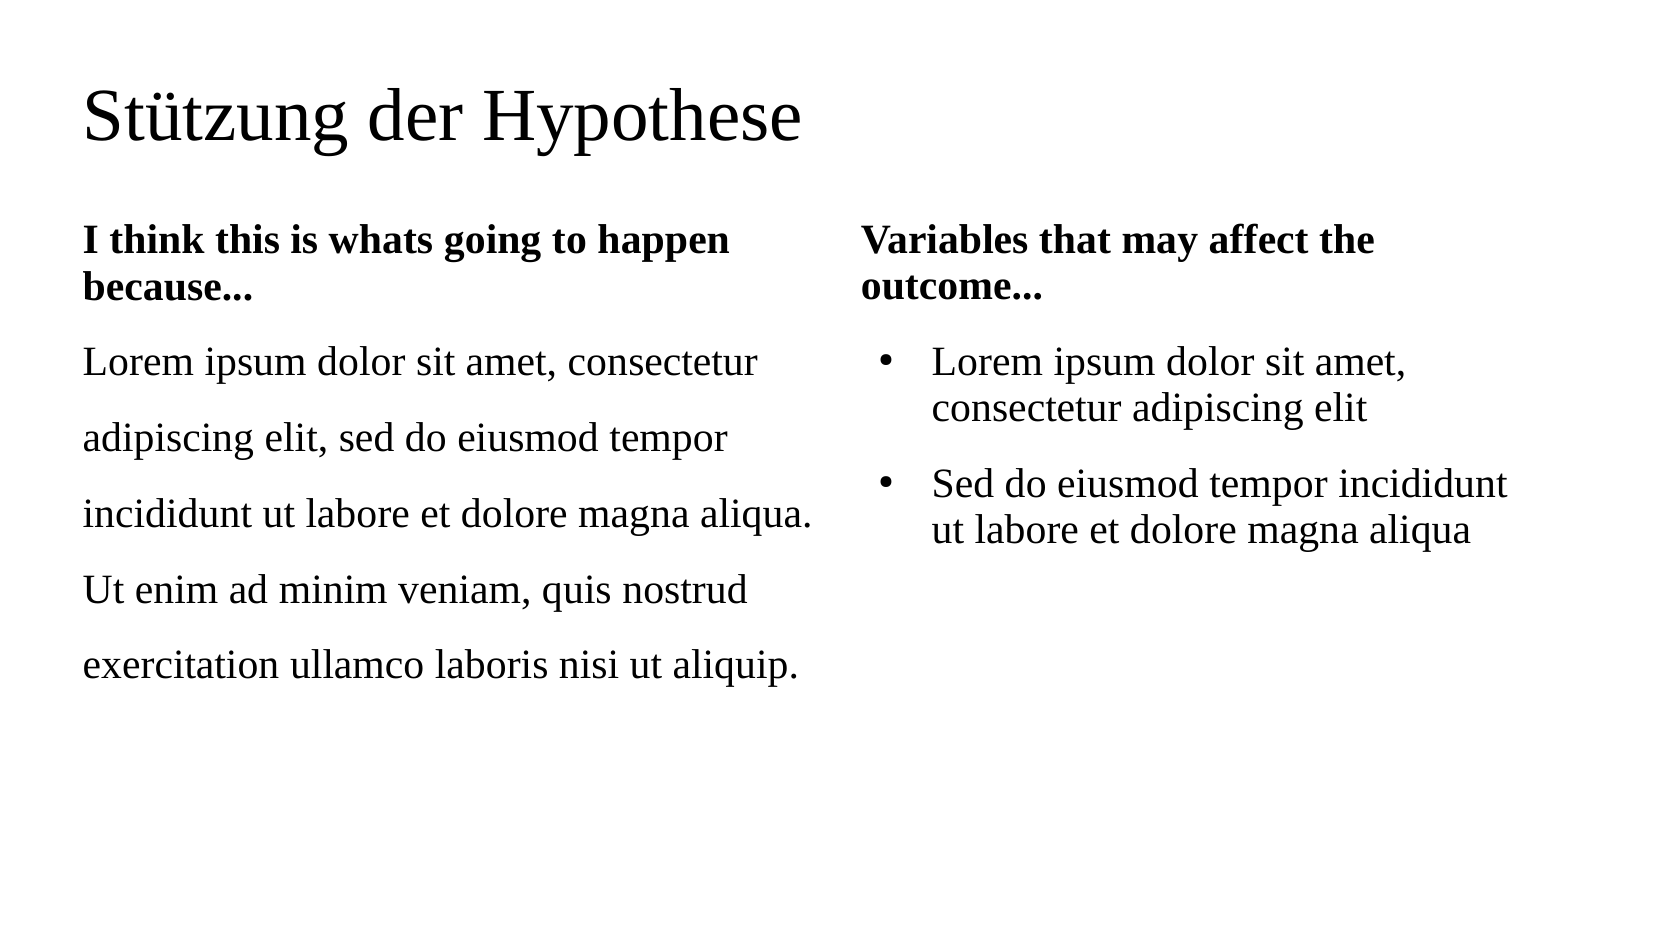

# Stützung der Hypothese
Variables that may affect the outcome...
Lorem ipsum dolor sit amet, consectetur adipiscing elit
Sed do eiusmod tempor incididunt ut labore et dolore magna aliqua
I think this is whats going to happen because...
Lorem ipsum dolor sit amet, consectetur
adipiscing elit, sed do eiusmod tempor
incididunt ut labore et dolore magna aliqua.
Ut enim ad minim veniam, quis nostrud
exercitation ullamco laboris nisi ut aliquip.